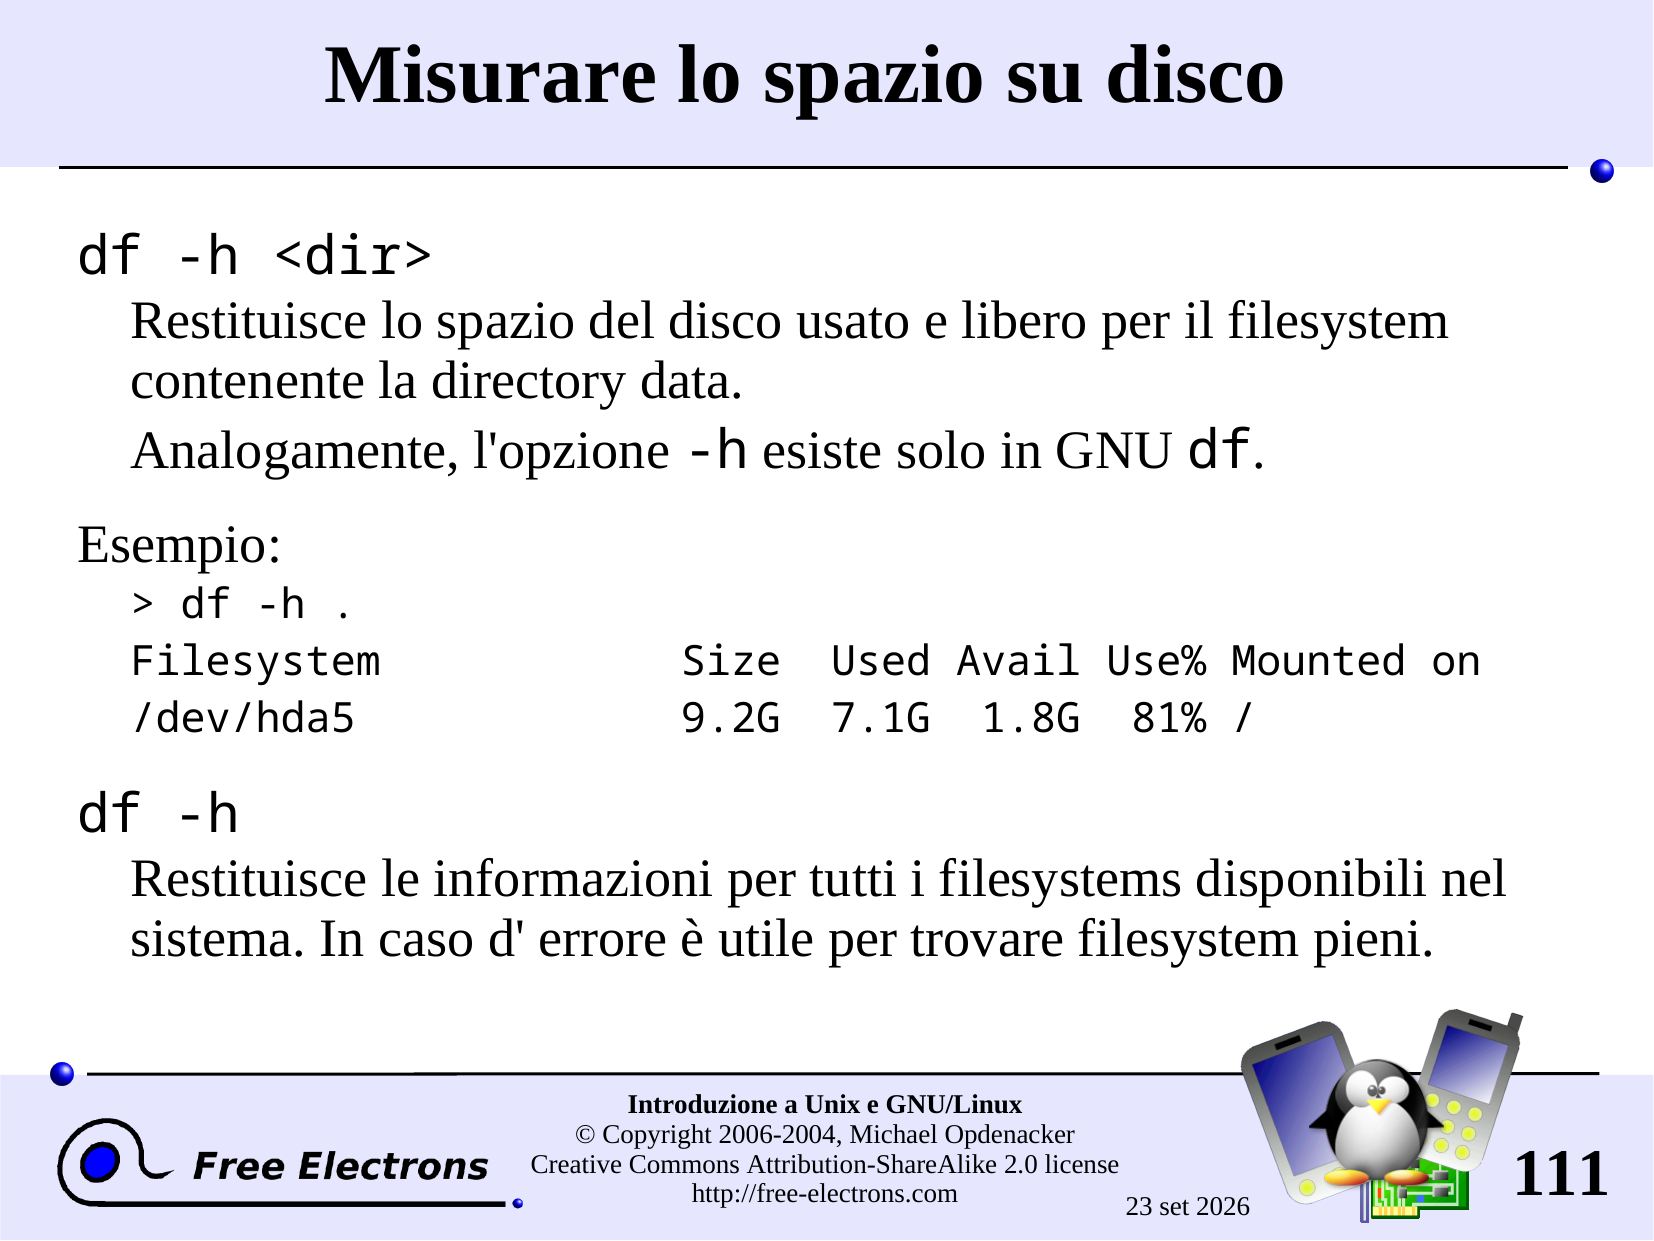

# Misurare lo spazio su disco
df -h <dir>
Restituisce lo spazio del disco usato e libero per il filesystem contenente la directory data.
Analogamente, l'opzione -h esiste solo in GNU df.
Esempio:
> df -h .
Filesystem Size Used Avail Use% Mounted on
/dev/hda5 9.2G 7.1G 1.8G 81% /
df -h
Restituisce le informazioni per tutti i filesystems disponibili nel sistema. In caso d' errore è utile per trovare filesystem pieni.